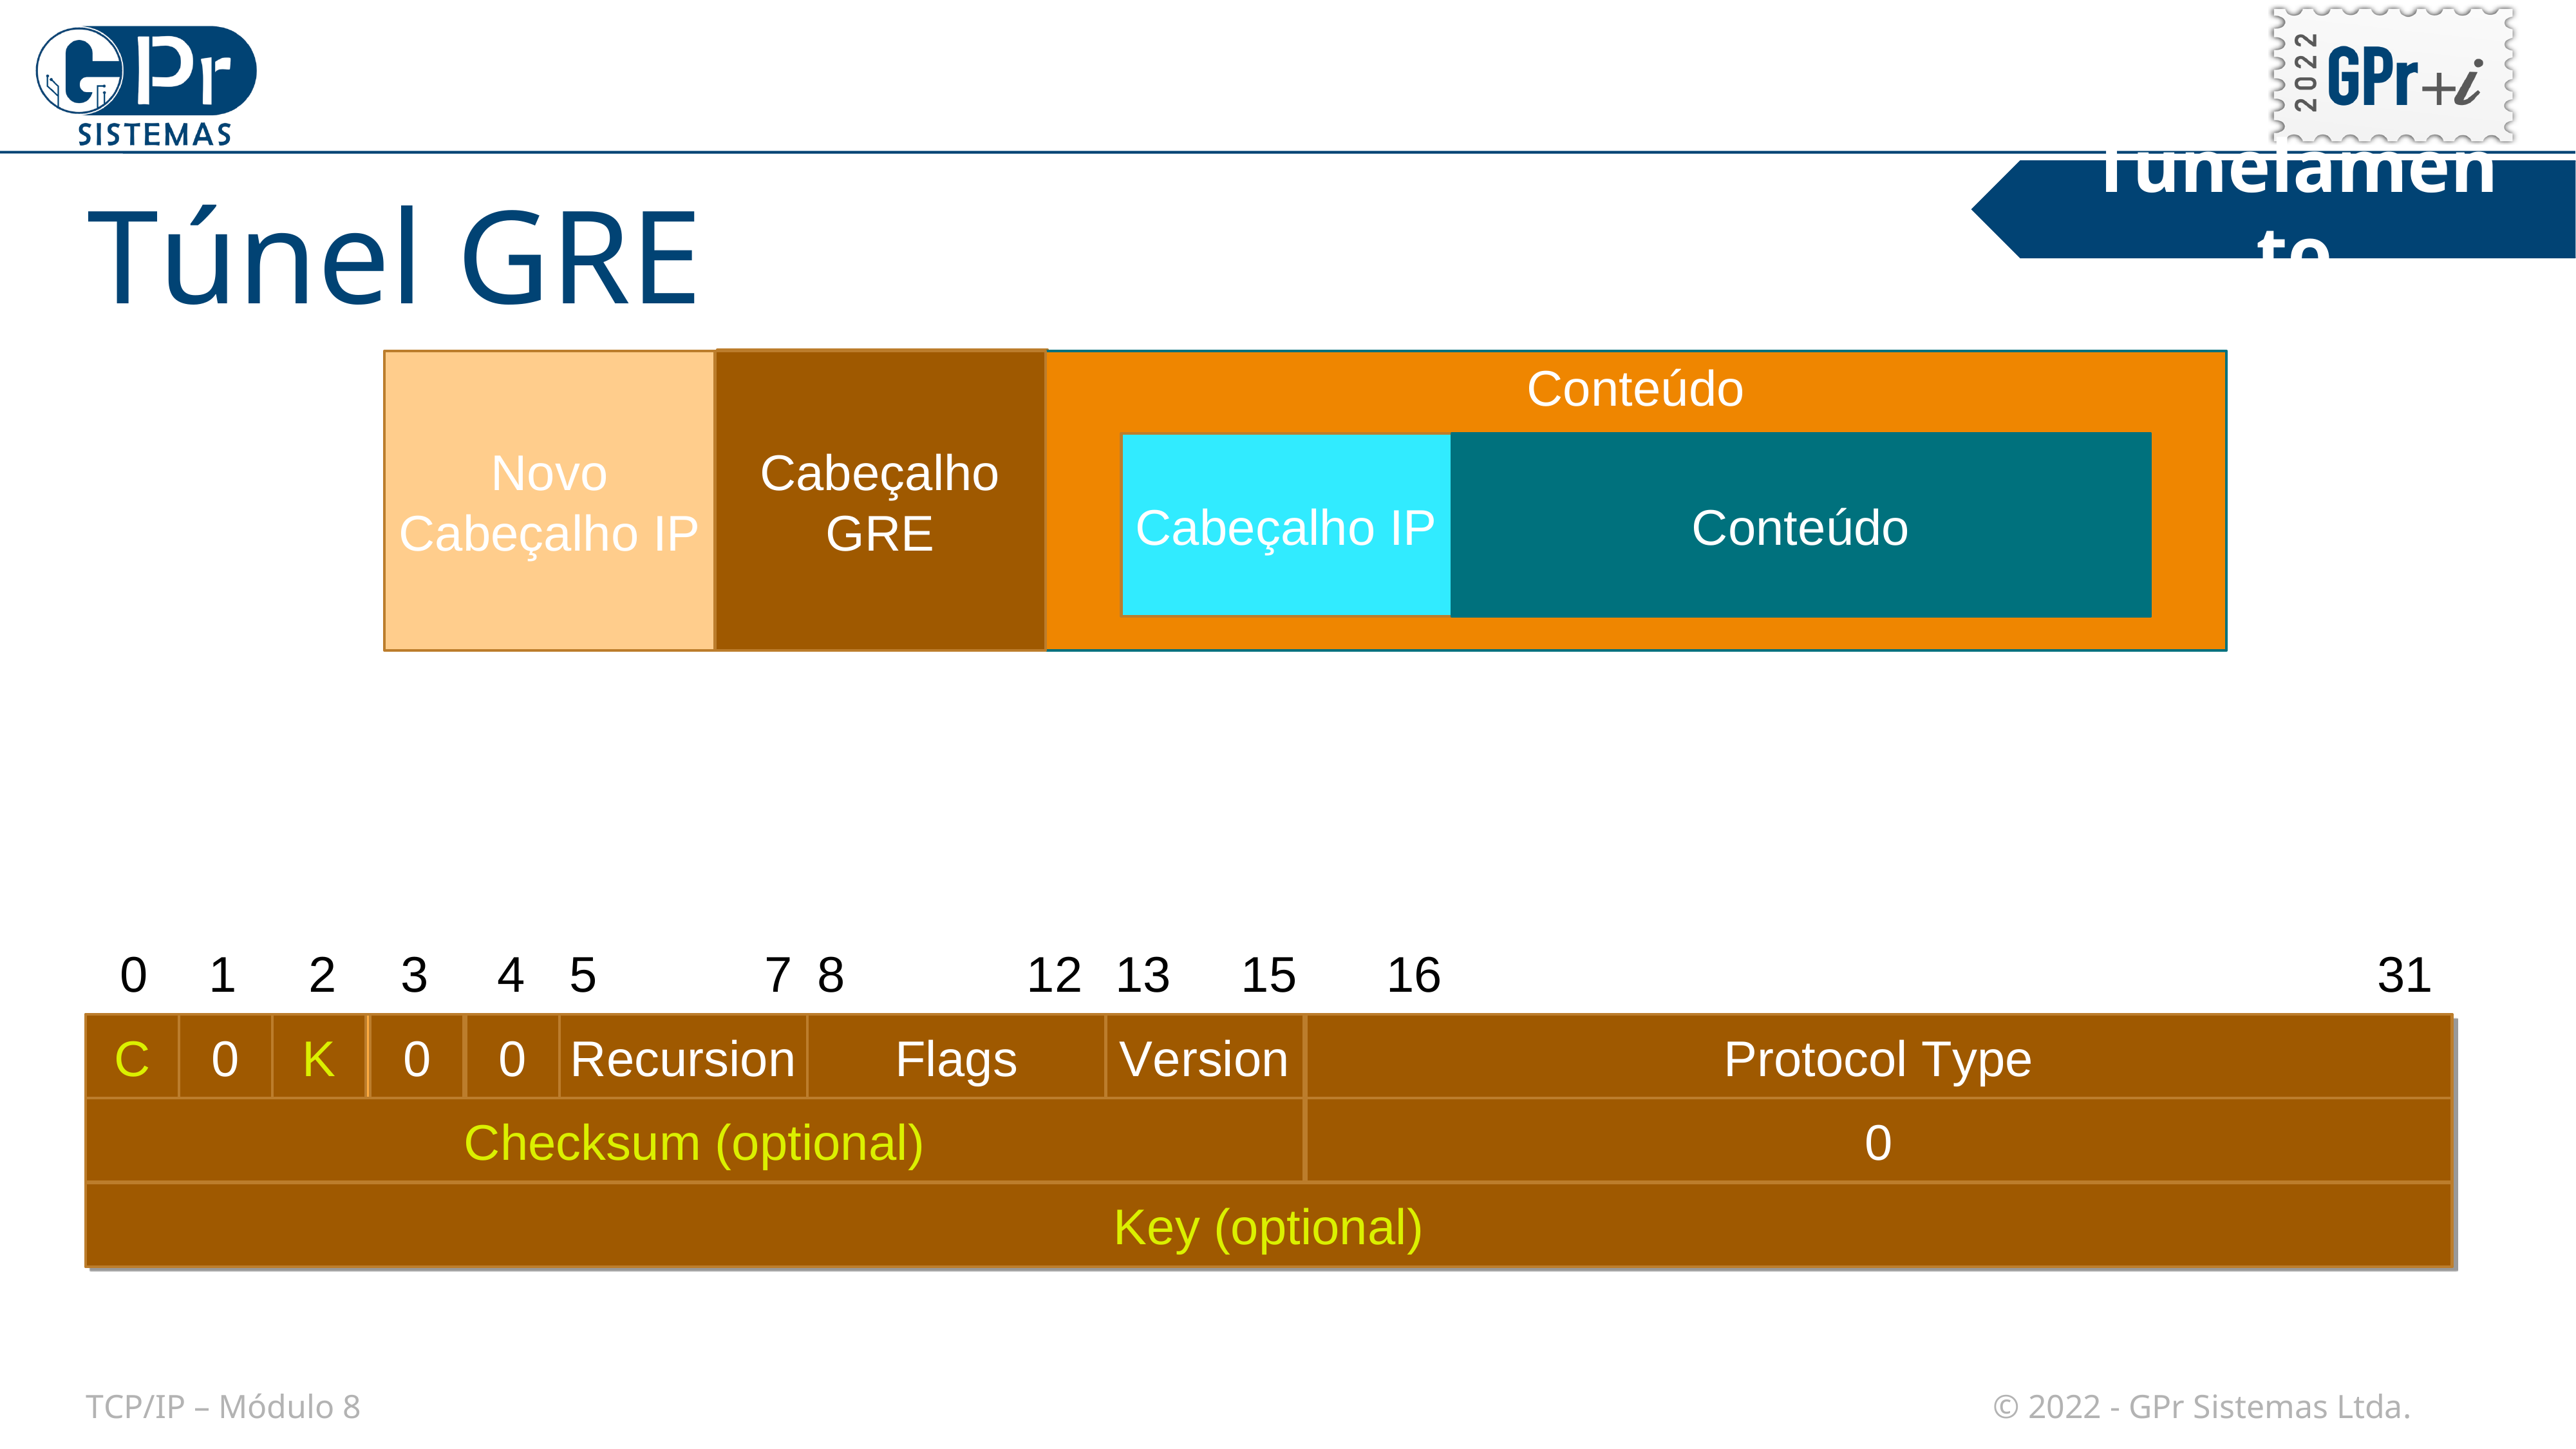

Tunelamento
# Túnel GRE
Cabeçalho GRE
Novo Cabeçalho IP
Cabeçalho GRE
Conteúdo
Cabeçalho IP
Conteúdo
0
1
2
3
4
5 7
8 12
13 15
16 31
C
0
K
0
0
Recursion
Flags
Version
Protocol Type
Checksum (optional)
0
Key (optional)